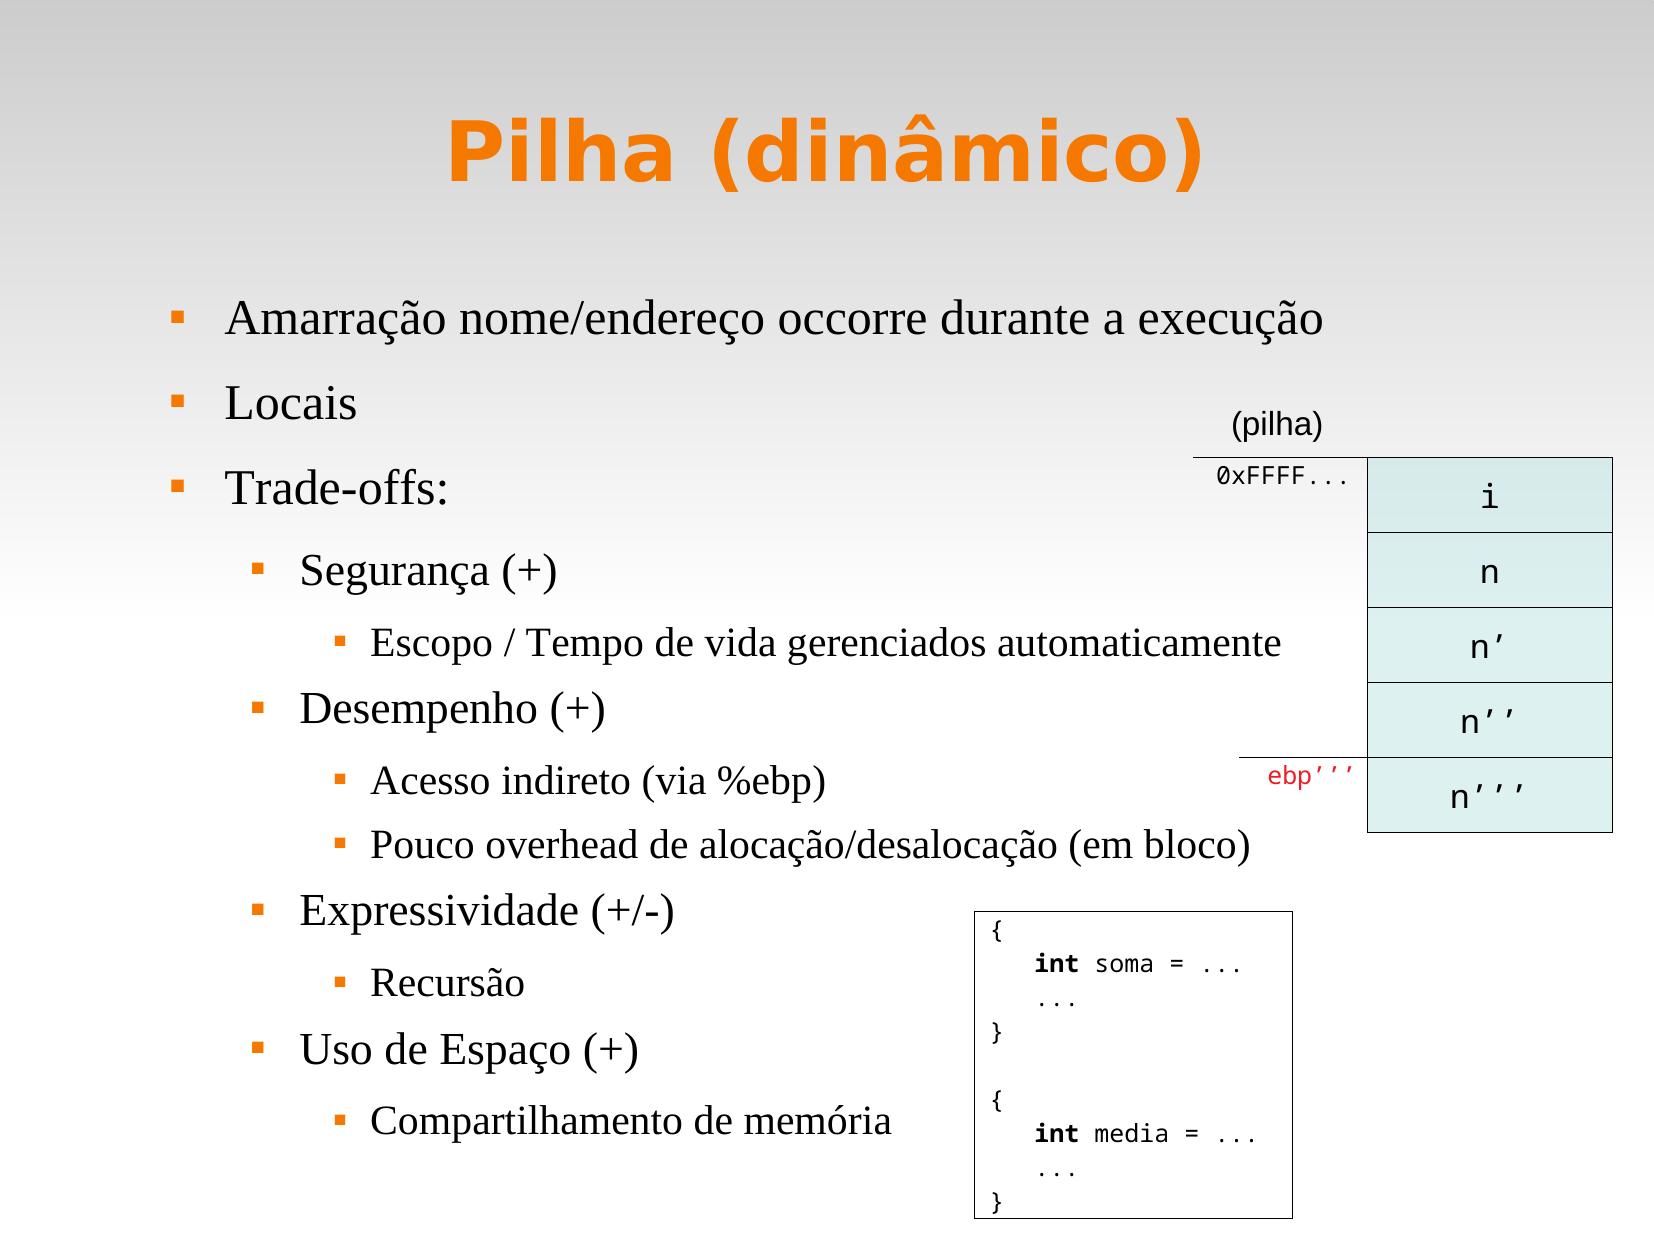

# Pilha (dinâmico)
Amarração nome/endereço occorre durante a execução
Locais
Trade-offs:
Segurança (+)
Escopo / Tempo de vida gerenciados automaticamente
Desempenho (+)
Acesso indireto (via %ebp)
Pouco overhead de alocação/desalocação (em bloco)
Expressividade (+/-)
Recursão
Uso de Espaço (+)
Compartilhamento de memória
(pilha)
0xFFFF...
i
n
n’
n’’
ebp’’’
n’’’
{
 int soma = ...
 ...
}
{
 int media = ...
 ...
}